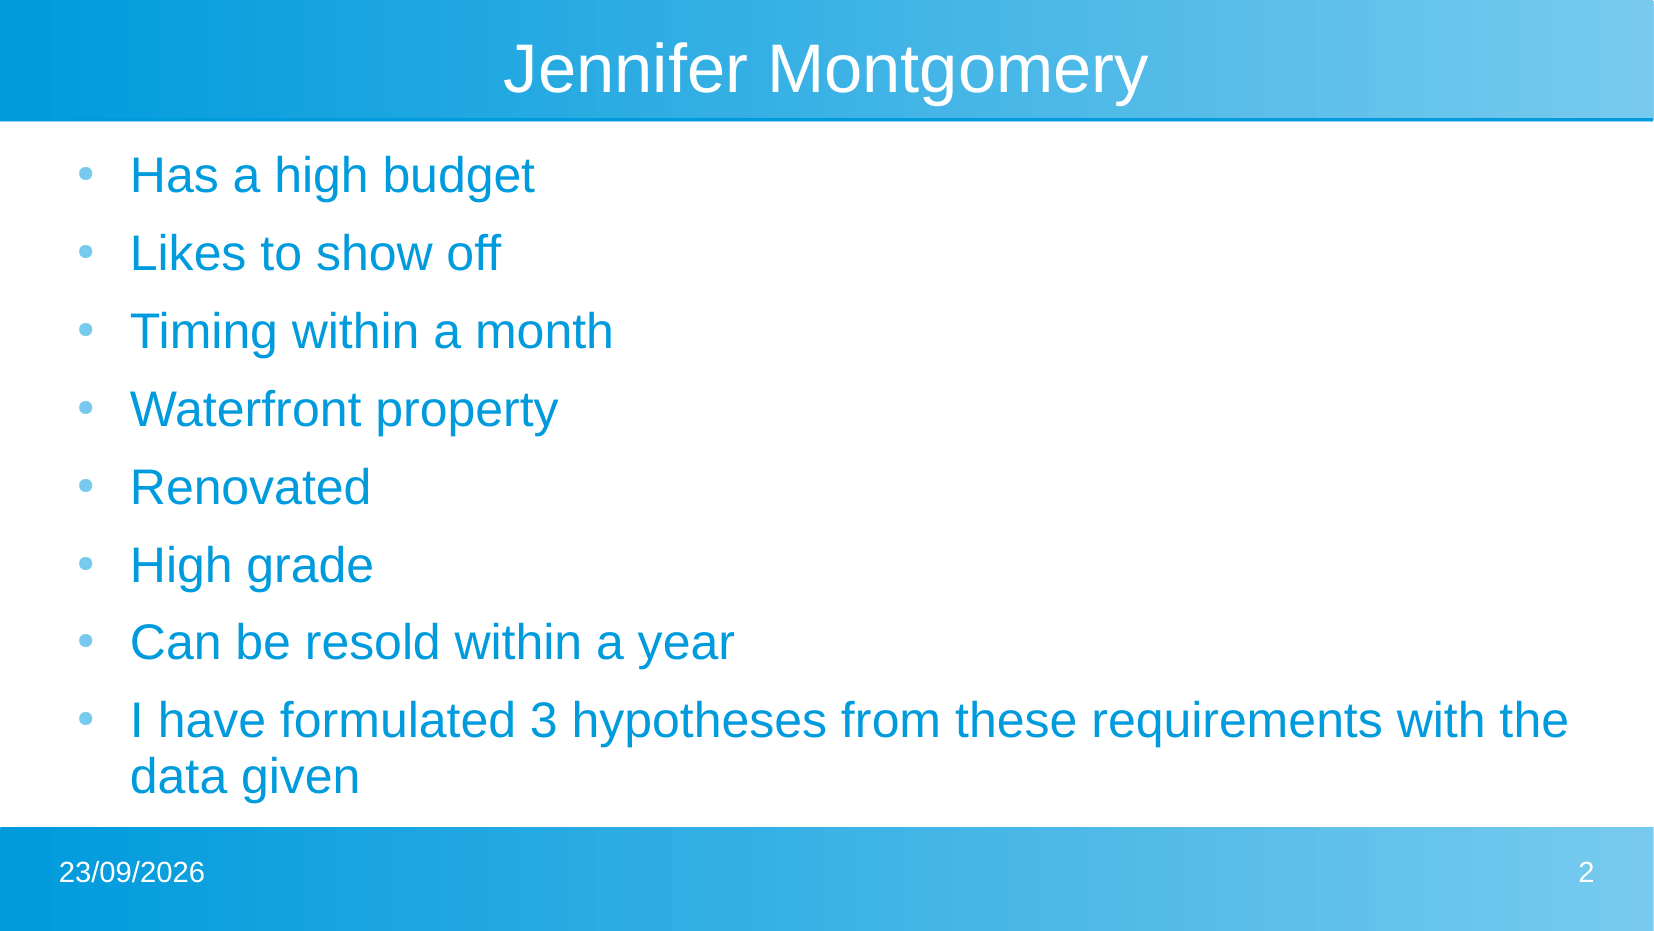

# Jennifer Montgomery
Has a high budget
Likes to show off
Timing within a month
Waterfront property
Renovated
High grade
Can be resold within a year
I have formulated 3 hypotheses from these requirements with the data given
2